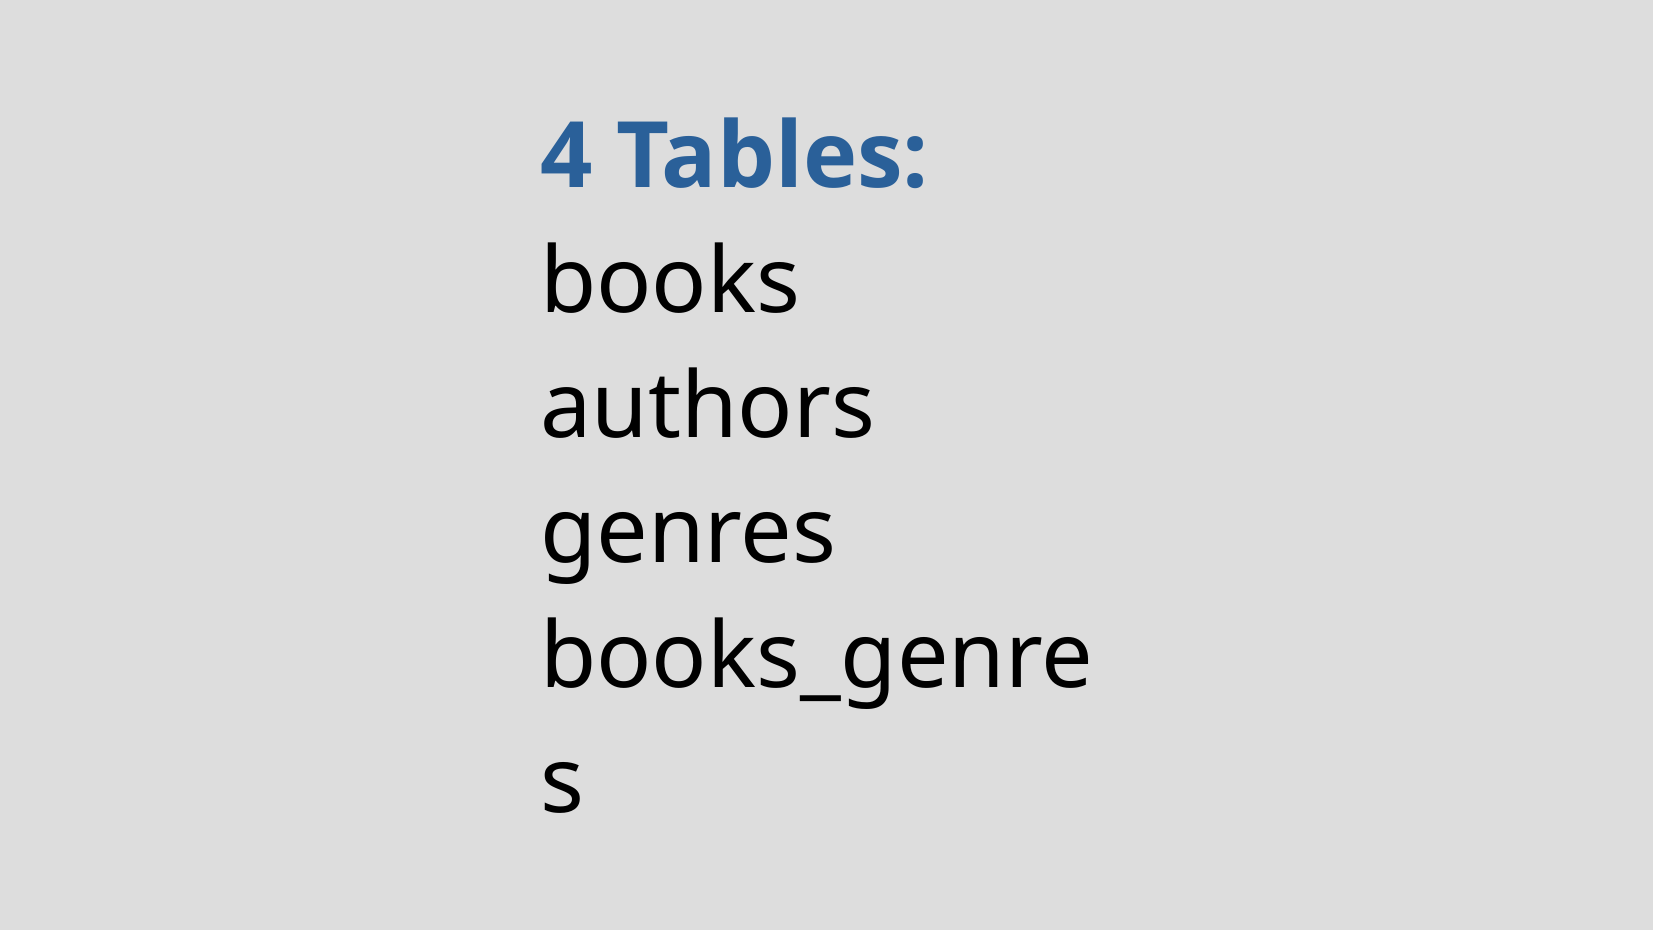

# 4 Tables:
books
authors
genres
books_genres